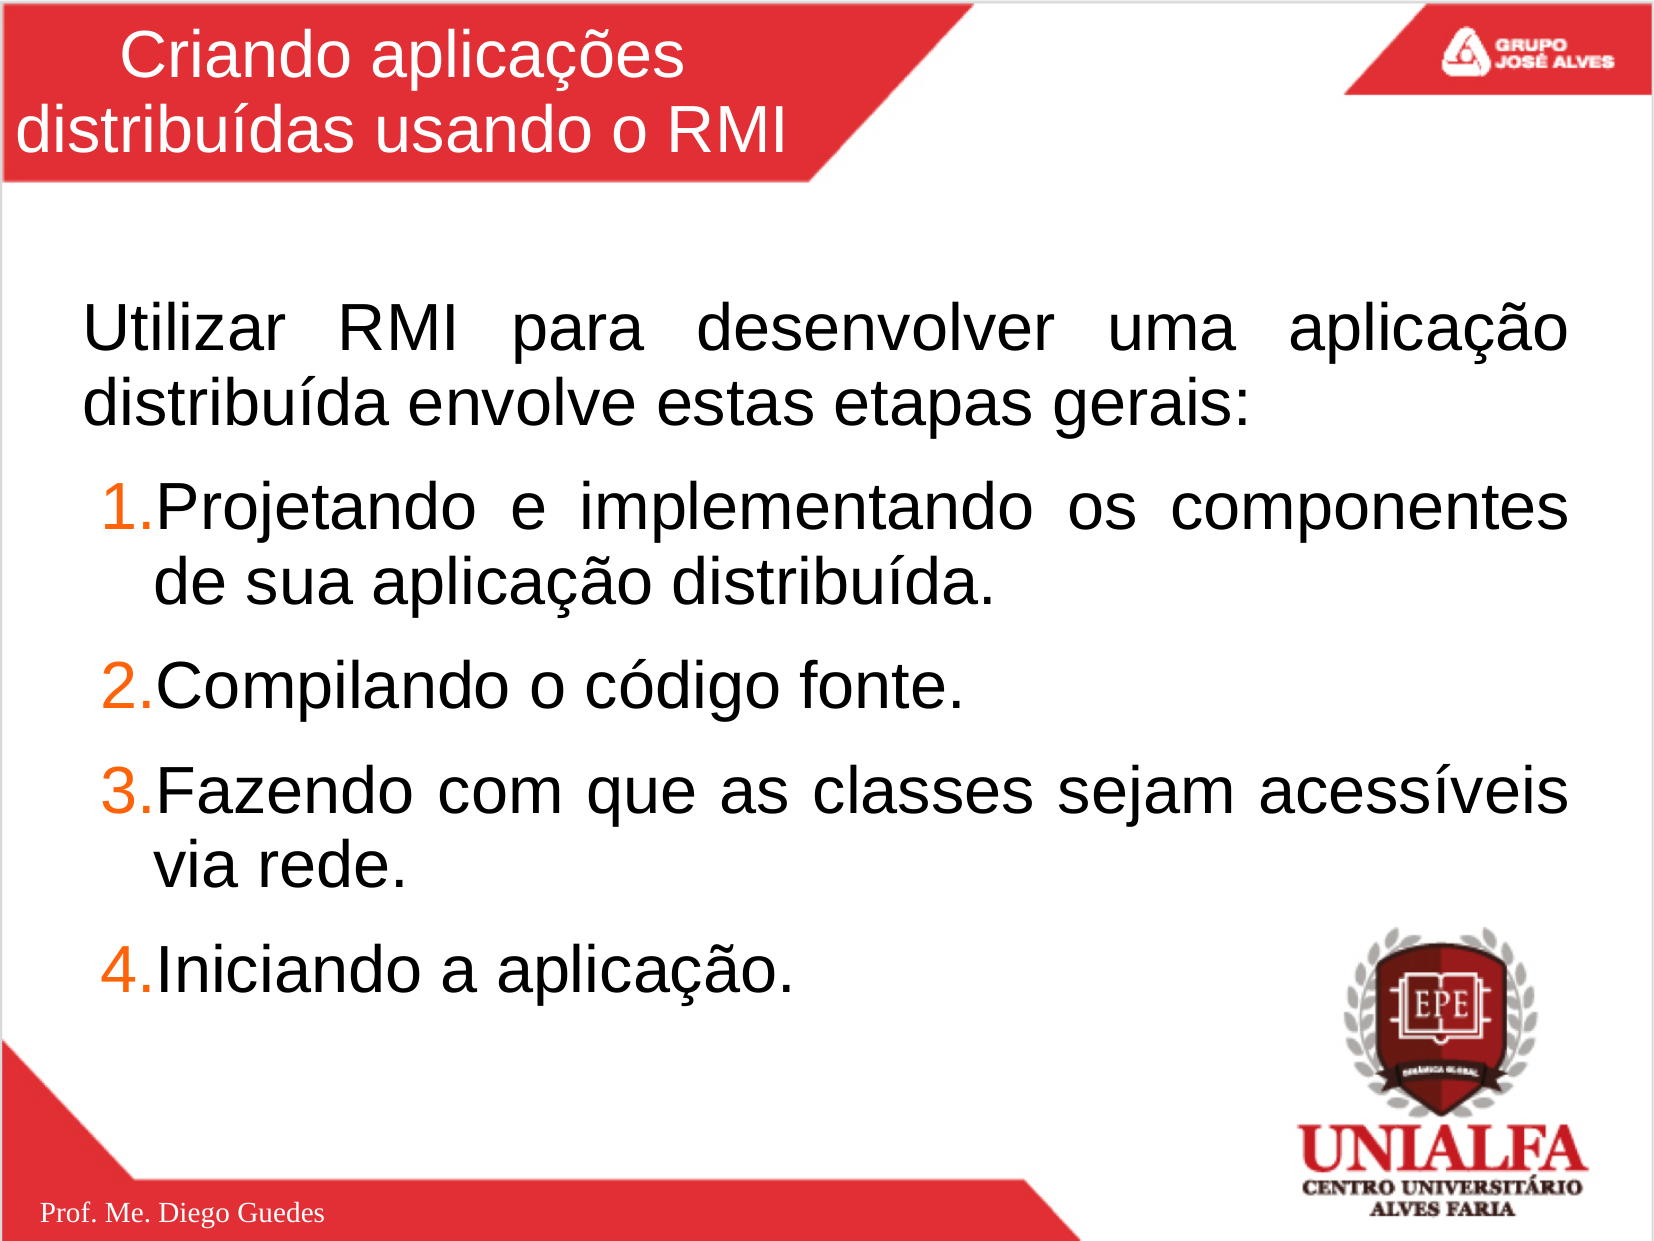

# Criando aplicações distribuídas usando o RMI
Utilizar RMI para desenvolver uma aplicação distribuída envolve estas etapas gerais:
Projetando e implementando os componentes de sua aplicação distribuída.
Compilando o código fonte.
Fazendo com que as classes sejam acessíveis via rede.
Iniciando a aplicação.